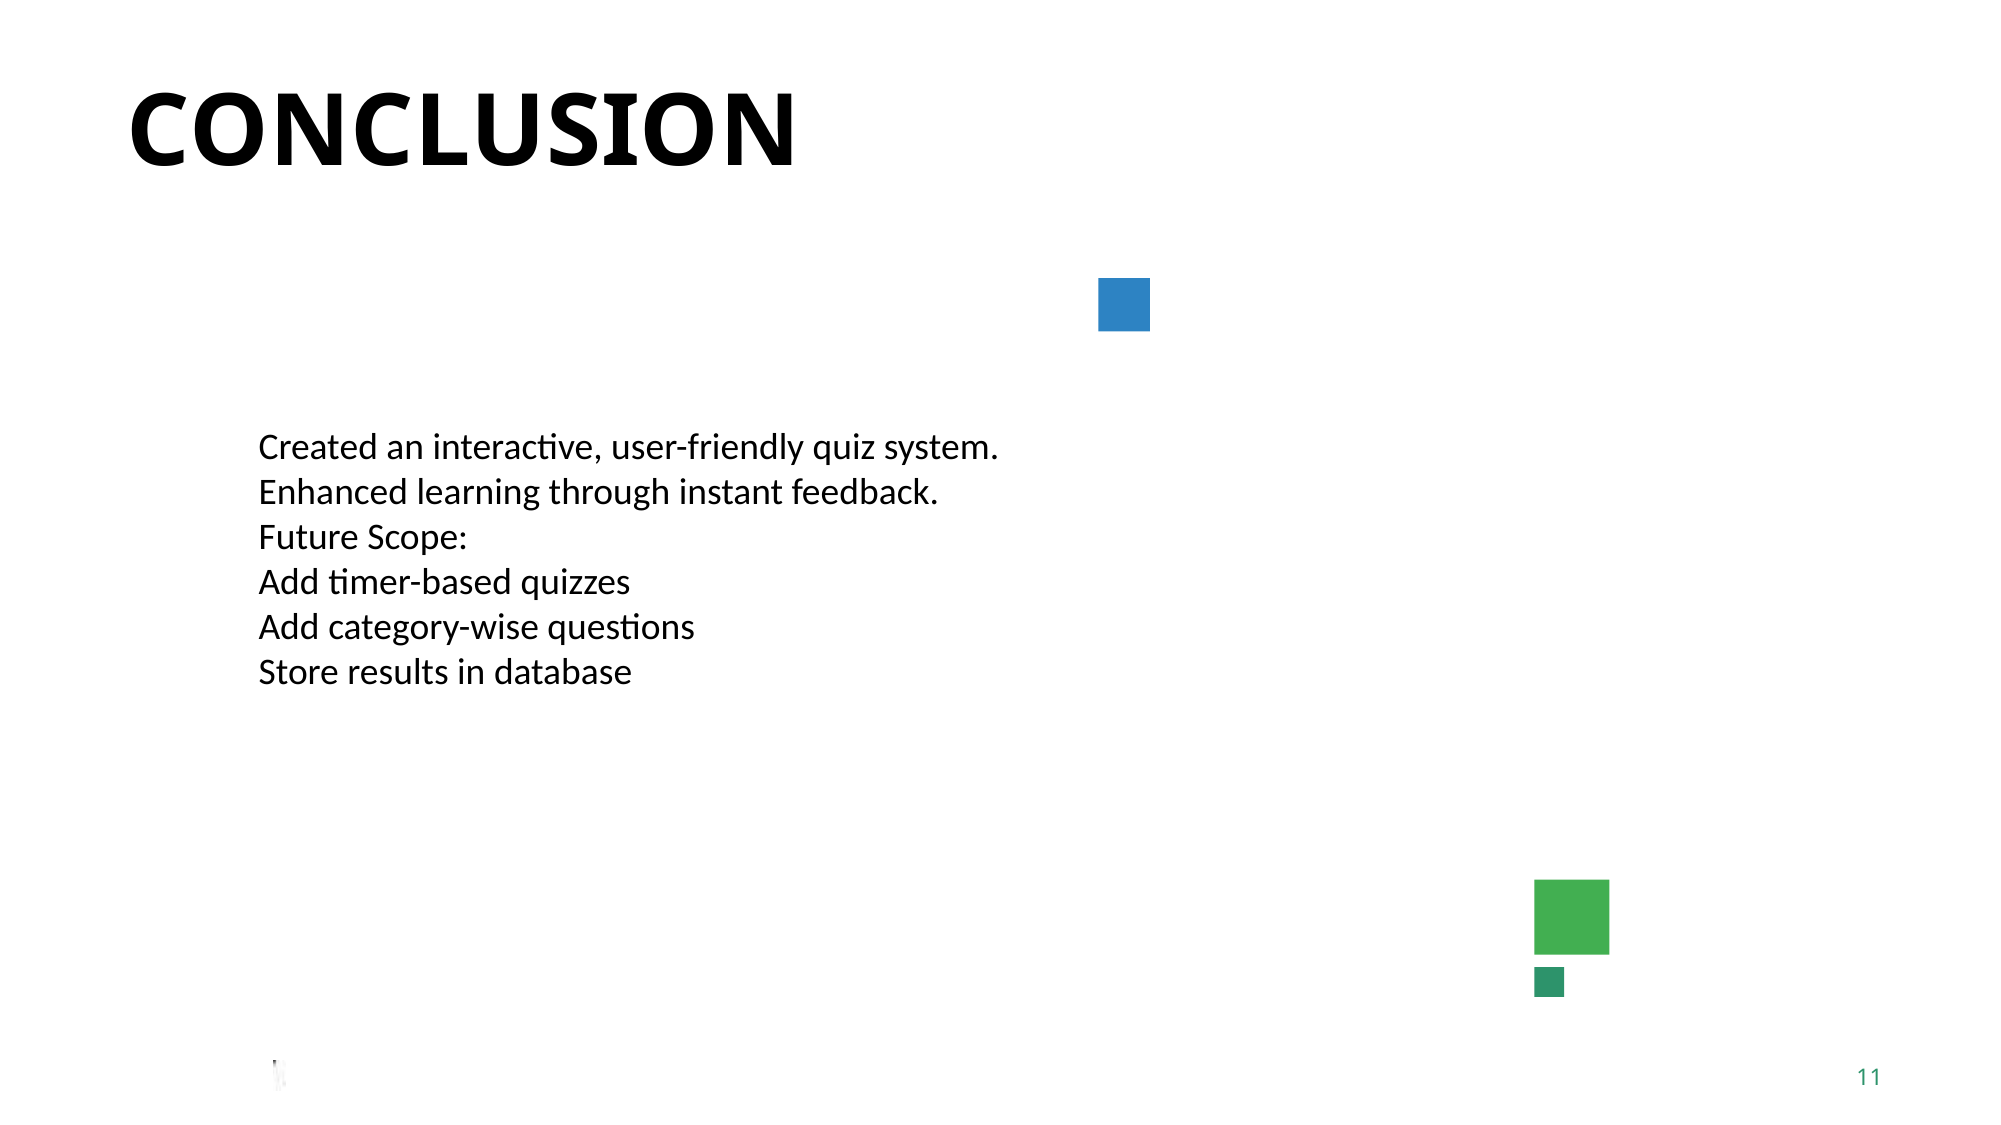

# CONCLUSION
Created an interactive, user-friendly quiz system.
Enhanced learning through instant feedback.
Future Scope:
Add timer-based quizzes
Add category-wise questions
Store results in database